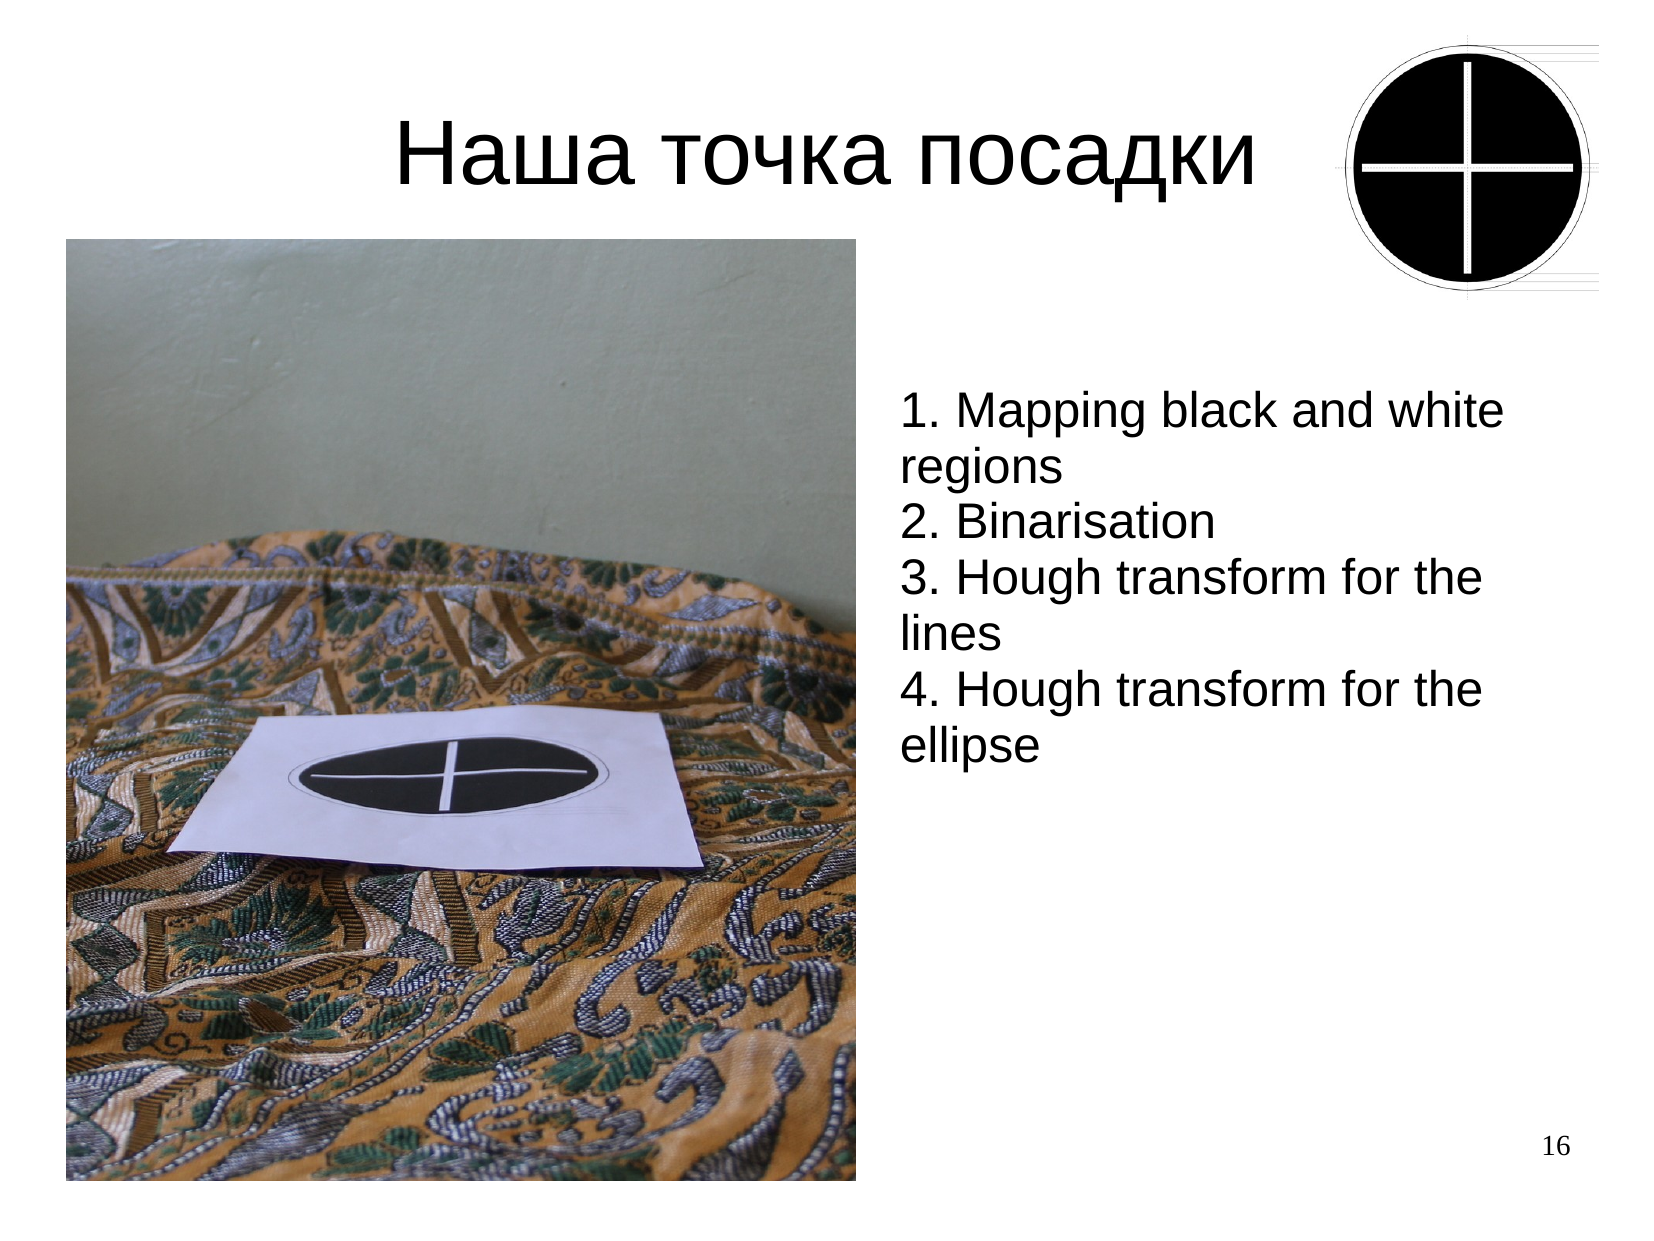

# Наша точка посадки
1. Mapping black and white regions
2. Binarisation
3. Hough transform for the lines
4. Hough transform for the ellipse
16